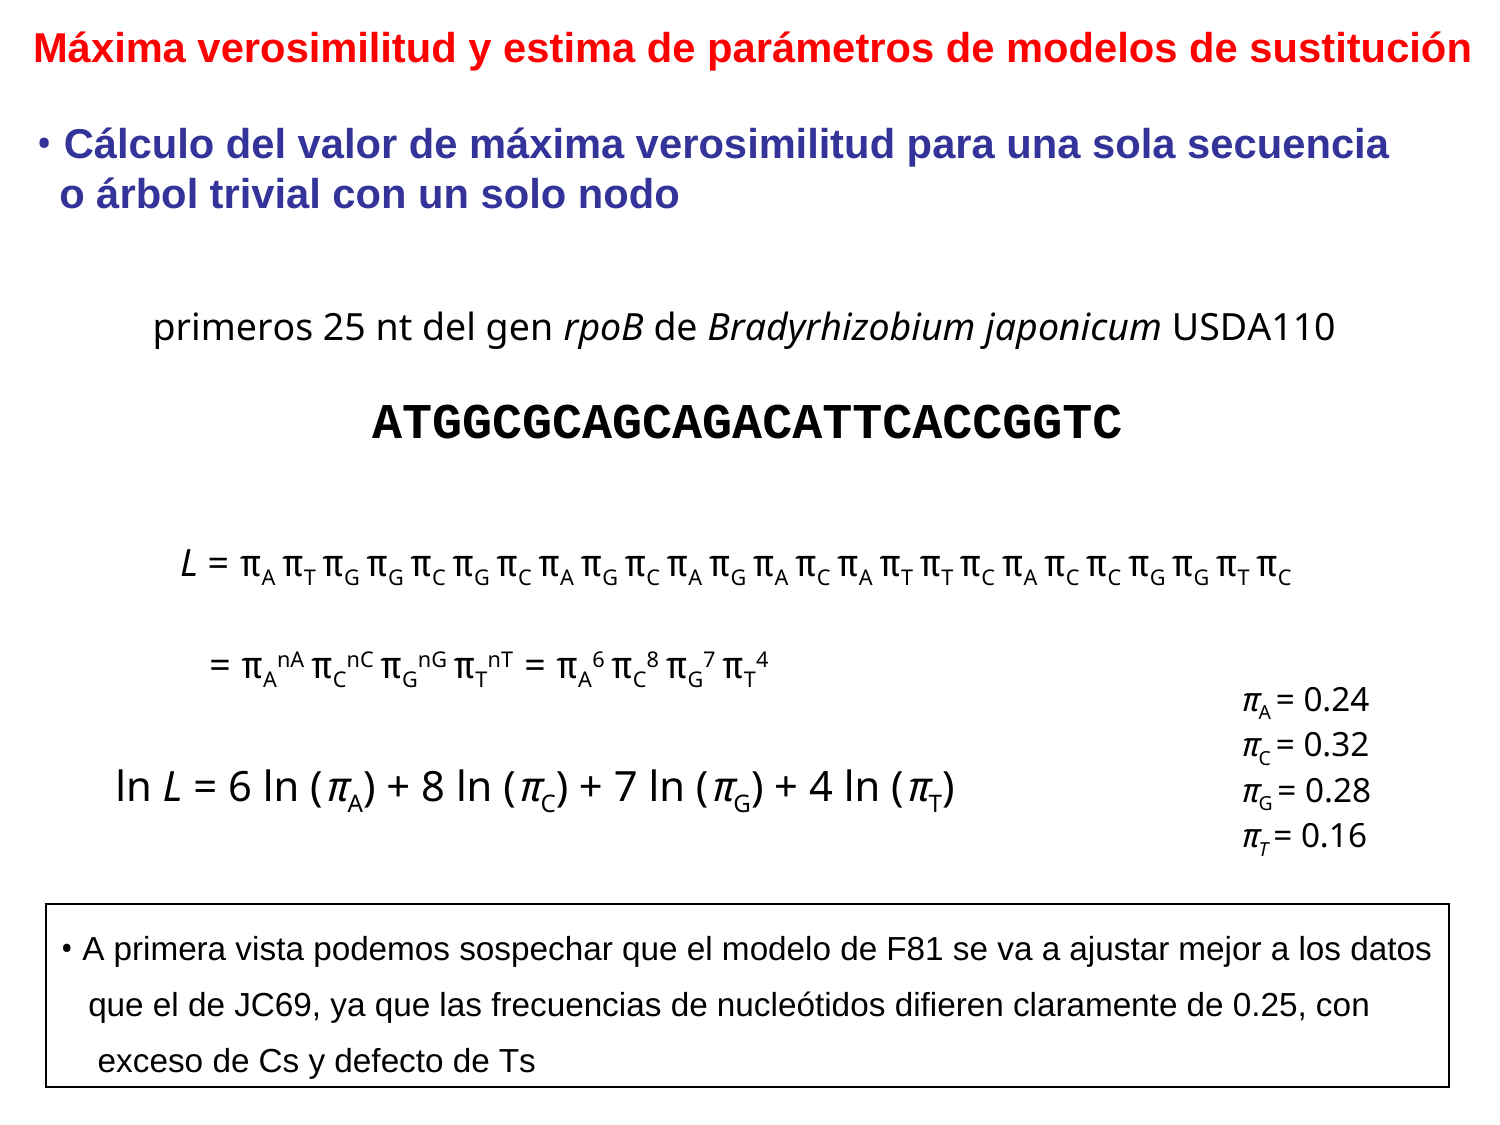

Máxima verosimilitud y estima de parámetros de modelos de sustitución
 Cálculo del valor de máxima verosimilitud para una sola secuencia
 o árbol trivial con un solo nodo
primeros 25 nt del gen rpoB de Bradyrhizobium japonicum USDA110
ATGGCGCAGCAGACATTCACCGGTC
L = πA πT πG πG πC πG πC πA πG πC πA πG πA πC πA πT πT πC πA πC πC πG πG πT πC
 = πAnA πCnC πGnG πTnT = πA6 πC8 πG7 πT4
πA = 0.24
πC = 0.32
πG = 0.28
πT = 0.16
ln L = 6 ln (πA) + 8 ln (πC) + 7 ln (πG) + 4 ln (πT)
 A primera vista podemos sospechar que el modelo de F81 se va a ajustar mejor a los datos
 que el de JC69, ya que las frecuencias de nucleótidos difieren claramente de 0.25, con
 exceso de Cs y defecto de Ts